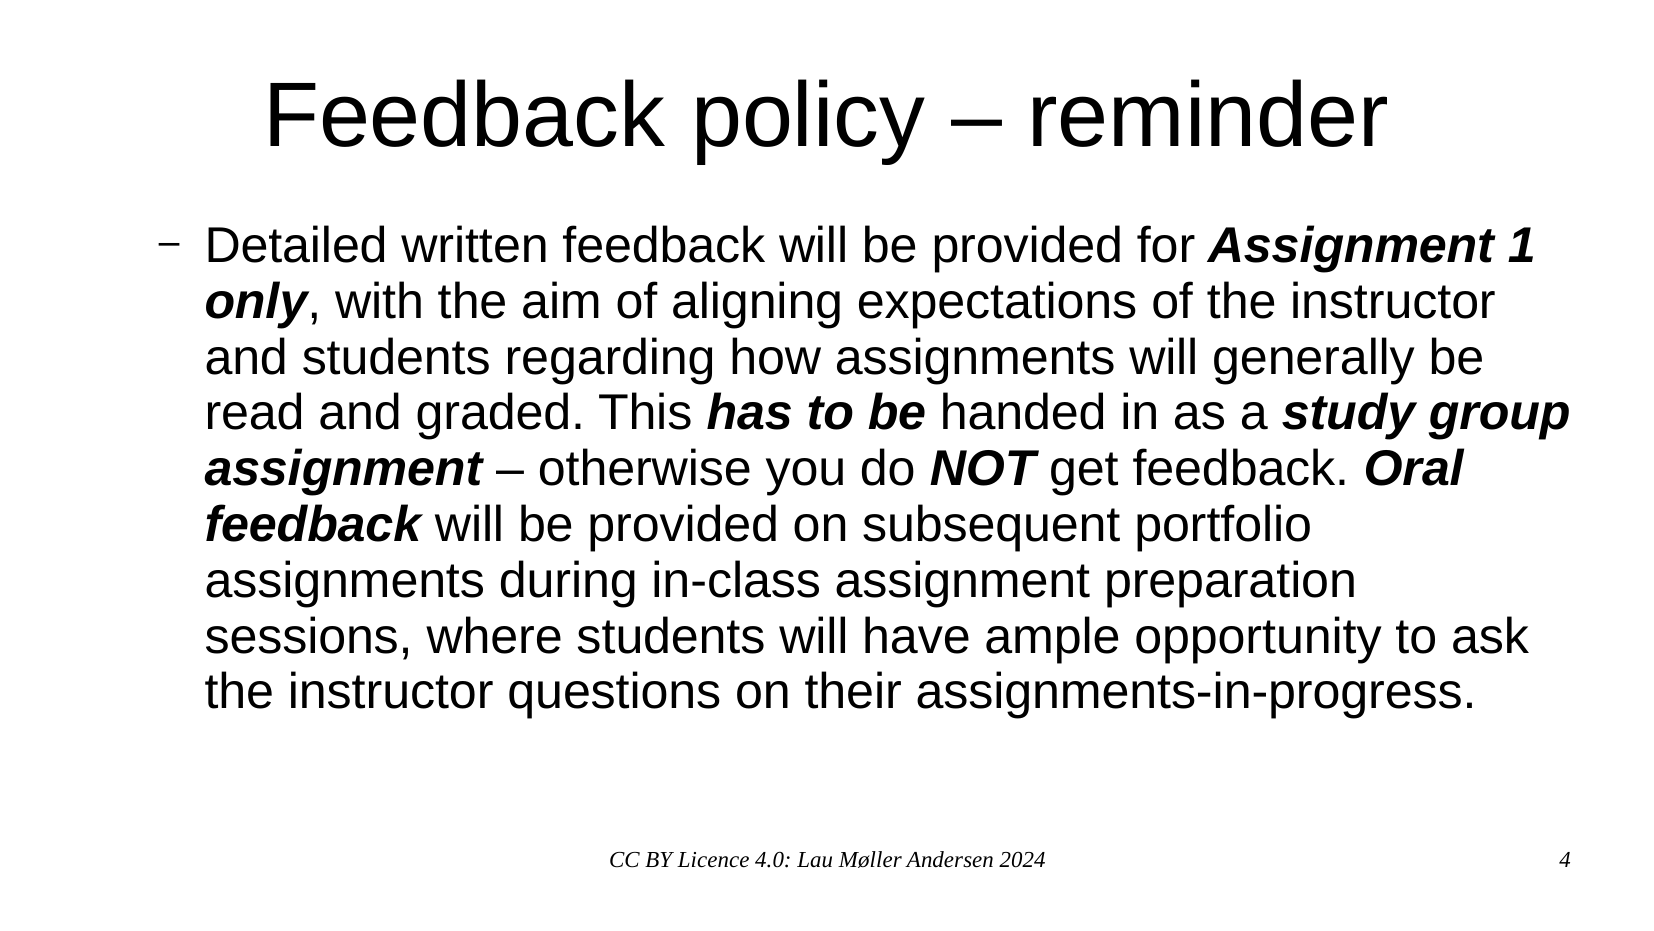

# Feedback policy – reminder
Detailed written feedback will be provided for Assignment 1 only, with the aim of aligning expectations of the instructor and students regarding how assignments will generally be read and graded. This has to be handed in as a study group assignment – otherwise you do NOT get feedback. Oral feedback will be provided on subsequent portfolio assignments during in-class assignment preparation sessions, where students will have ample opportunity to ask the instructor questions on their assignments-in-progress.
CC BY Licence 4.0: Lau Møller Andersen 2024
4